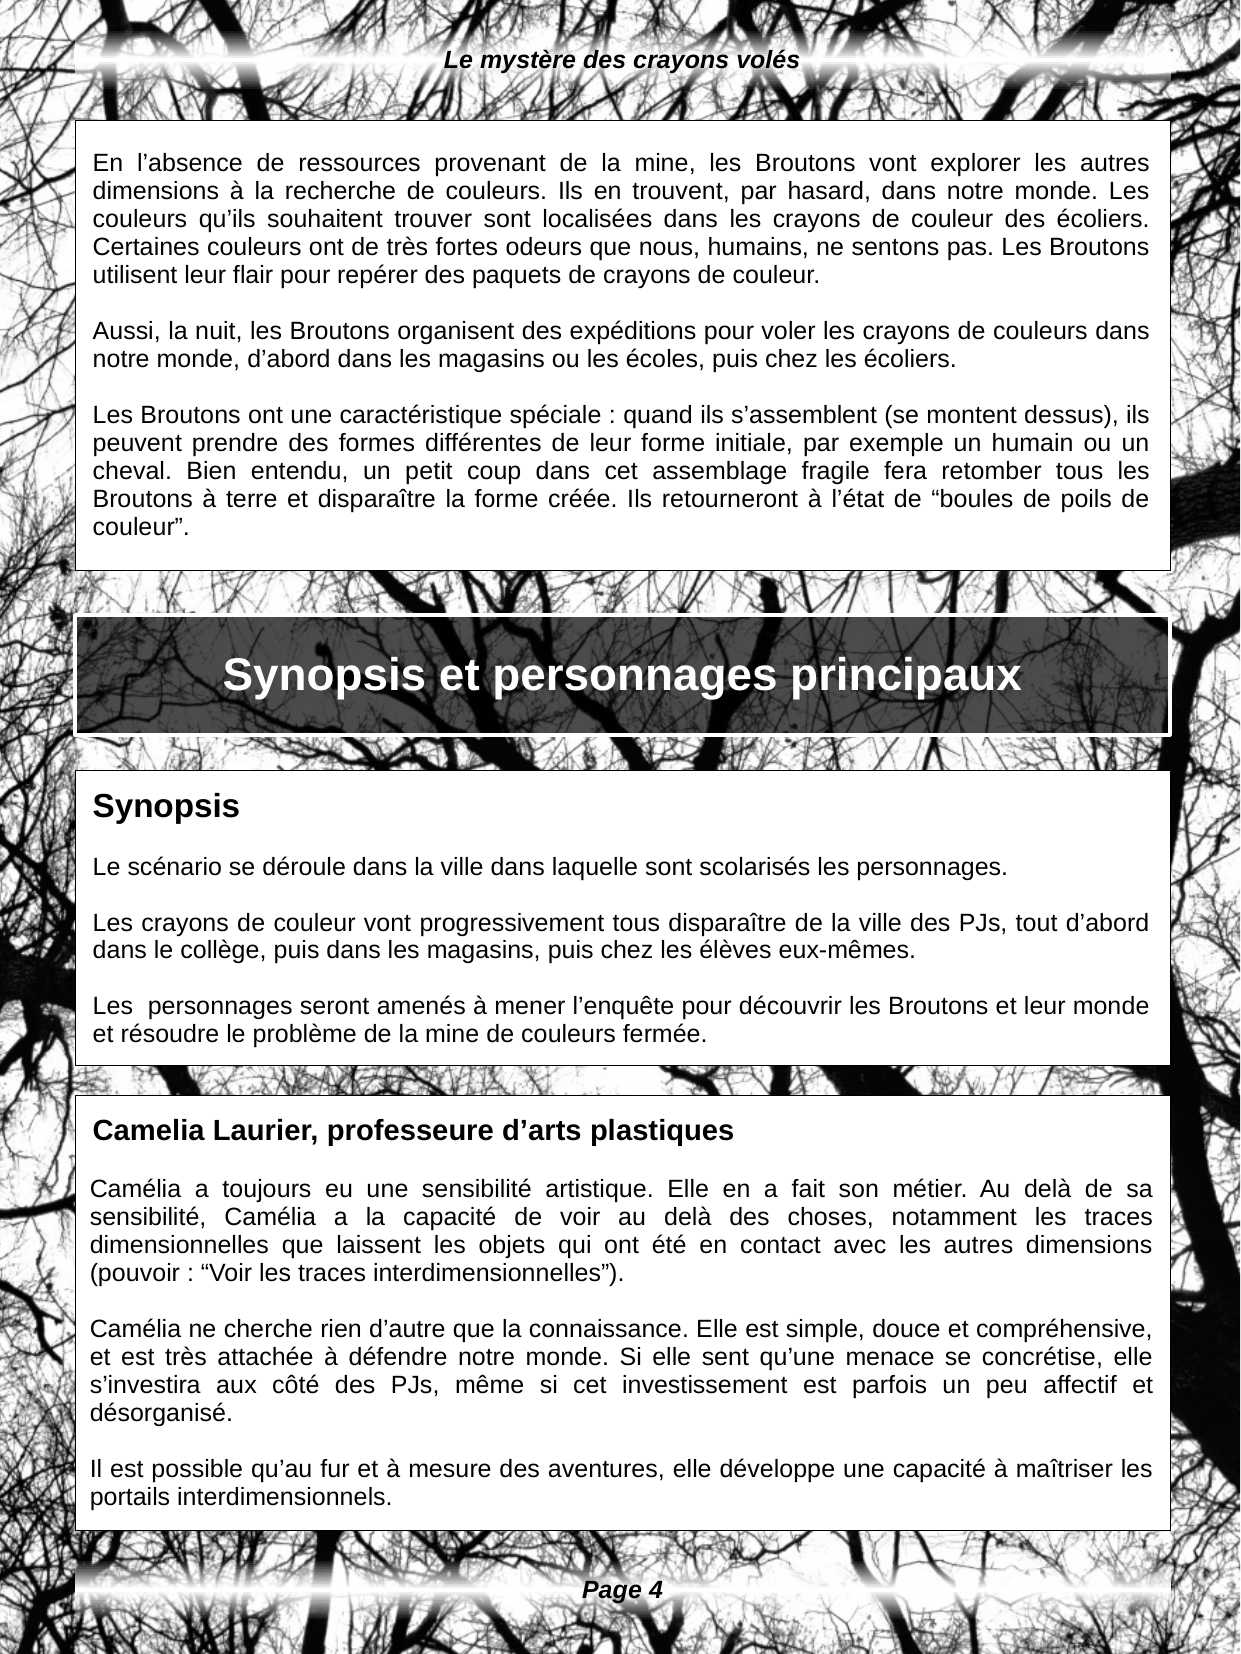

Le mystère des crayons volés
En l’absence de ressources provenant de la mine, les Broutons vont explorer les autres dimensions à la recherche de couleurs. Ils en trouvent, par hasard, dans notre monde. Les couleurs qu’ils souhaitent trouver sont localisées dans les crayons de couleur des écoliers. Certaines couleurs ont de très fortes odeurs que nous, humains, ne sentons pas. Les Broutons utilisent leur flair pour repérer des paquets de crayons de couleur.
Aussi, la nuit, les Broutons organisent des expéditions pour voler les crayons de couleurs dans notre monde, d’abord dans les magasins ou les écoles, puis chez les écoliers.
Les Broutons ont une caractéristique spéciale : quand ils s’assemblent (se montent dessus), ils peuvent prendre des formes différentes de leur forme initiale, par exemple un humain ou un cheval. Bien entendu, un petit coup dans cet assemblage fragile fera retomber tous les Broutons à terre et disparaître la forme créée. Ils retourneront à l’état de “boules de poils de couleur”.
Synopsis et personnages principaux
Synopsis
Le scénario se déroule dans la ville dans laquelle sont scolarisés les personnages.
Les crayons de couleur vont progressivement tous disparaître de la ville des PJs, tout d’abord dans le collège, puis dans les magasins, puis chez les élèves eux-mêmes.
Les personnages seront amenés à mener l’enquête pour découvrir les Broutons et leur monde et résoudre le problème de la mine de couleurs fermée.
Camelia Laurier, professeure d’arts plastiques
Camélia a toujours eu une sensibilité artistique. Elle en a fait son métier. Au delà de sa sensibilité, Camélia a la capacité de voir au delà des choses, notamment les traces dimensionnelles que laissent les objets qui ont été en contact avec les autres dimensions (pouvoir : “Voir les traces interdimensionnelles”).
Camélia ne cherche rien d’autre que la connaissance. Elle est simple, douce et compréhensive, et est très attachée à défendre notre monde. Si elle sent qu’une menace se concrétise, elle s’investira aux côté des PJs, même si cet investissement est parfois un peu affectif et désorganisé.
Il est possible qu’au fur et à mesure des aventures, elle développe une capacité à maîtriser les portails interdimensionnels.
Page 4